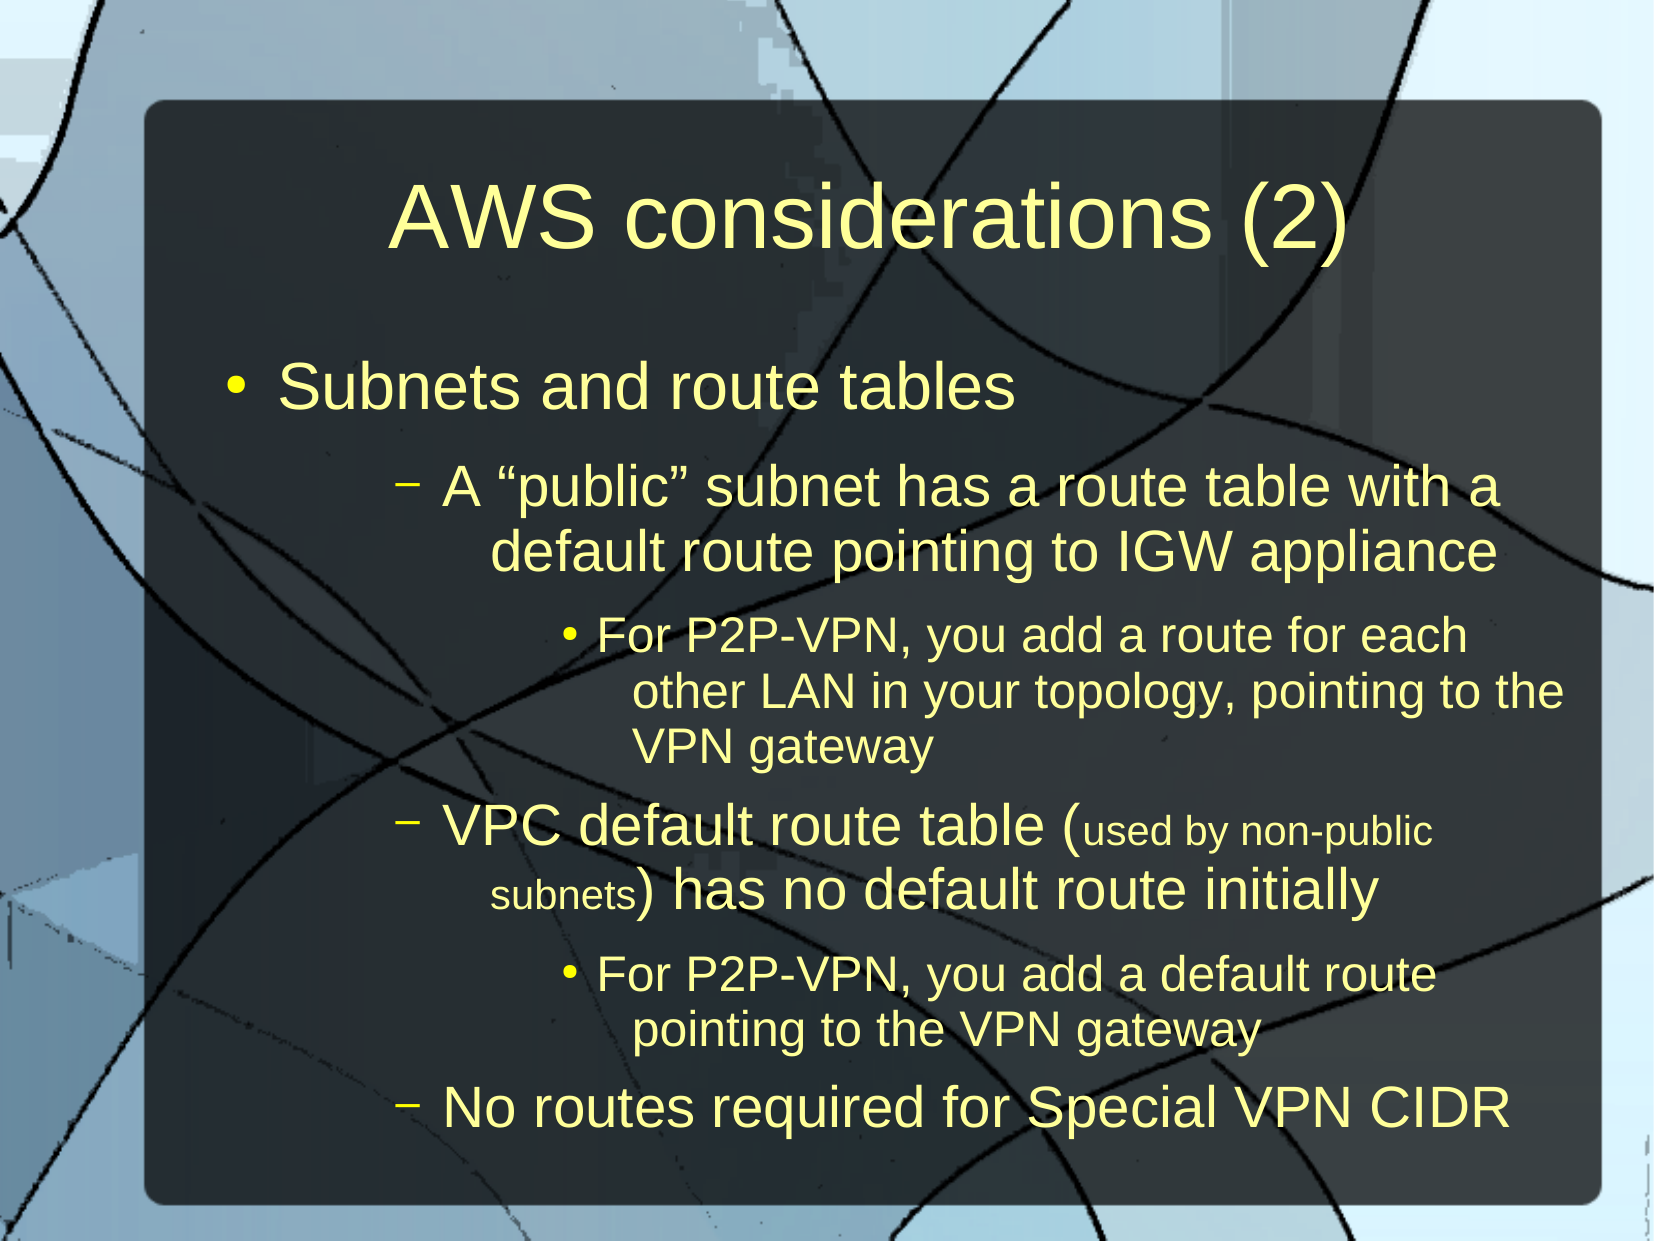

# AWS considerations (2)
Subnets and route tables
A “public” subnet has a route table with a default route pointing to IGW appliance
For P2P-VPN, you add a route for each other LAN in your topology, pointing to the VPN gateway
VPC default route table (used by non-public subnets) has no default route initially
For P2P-VPN, you add a default route pointing to the VPN gateway
No routes required for Special VPN CIDR